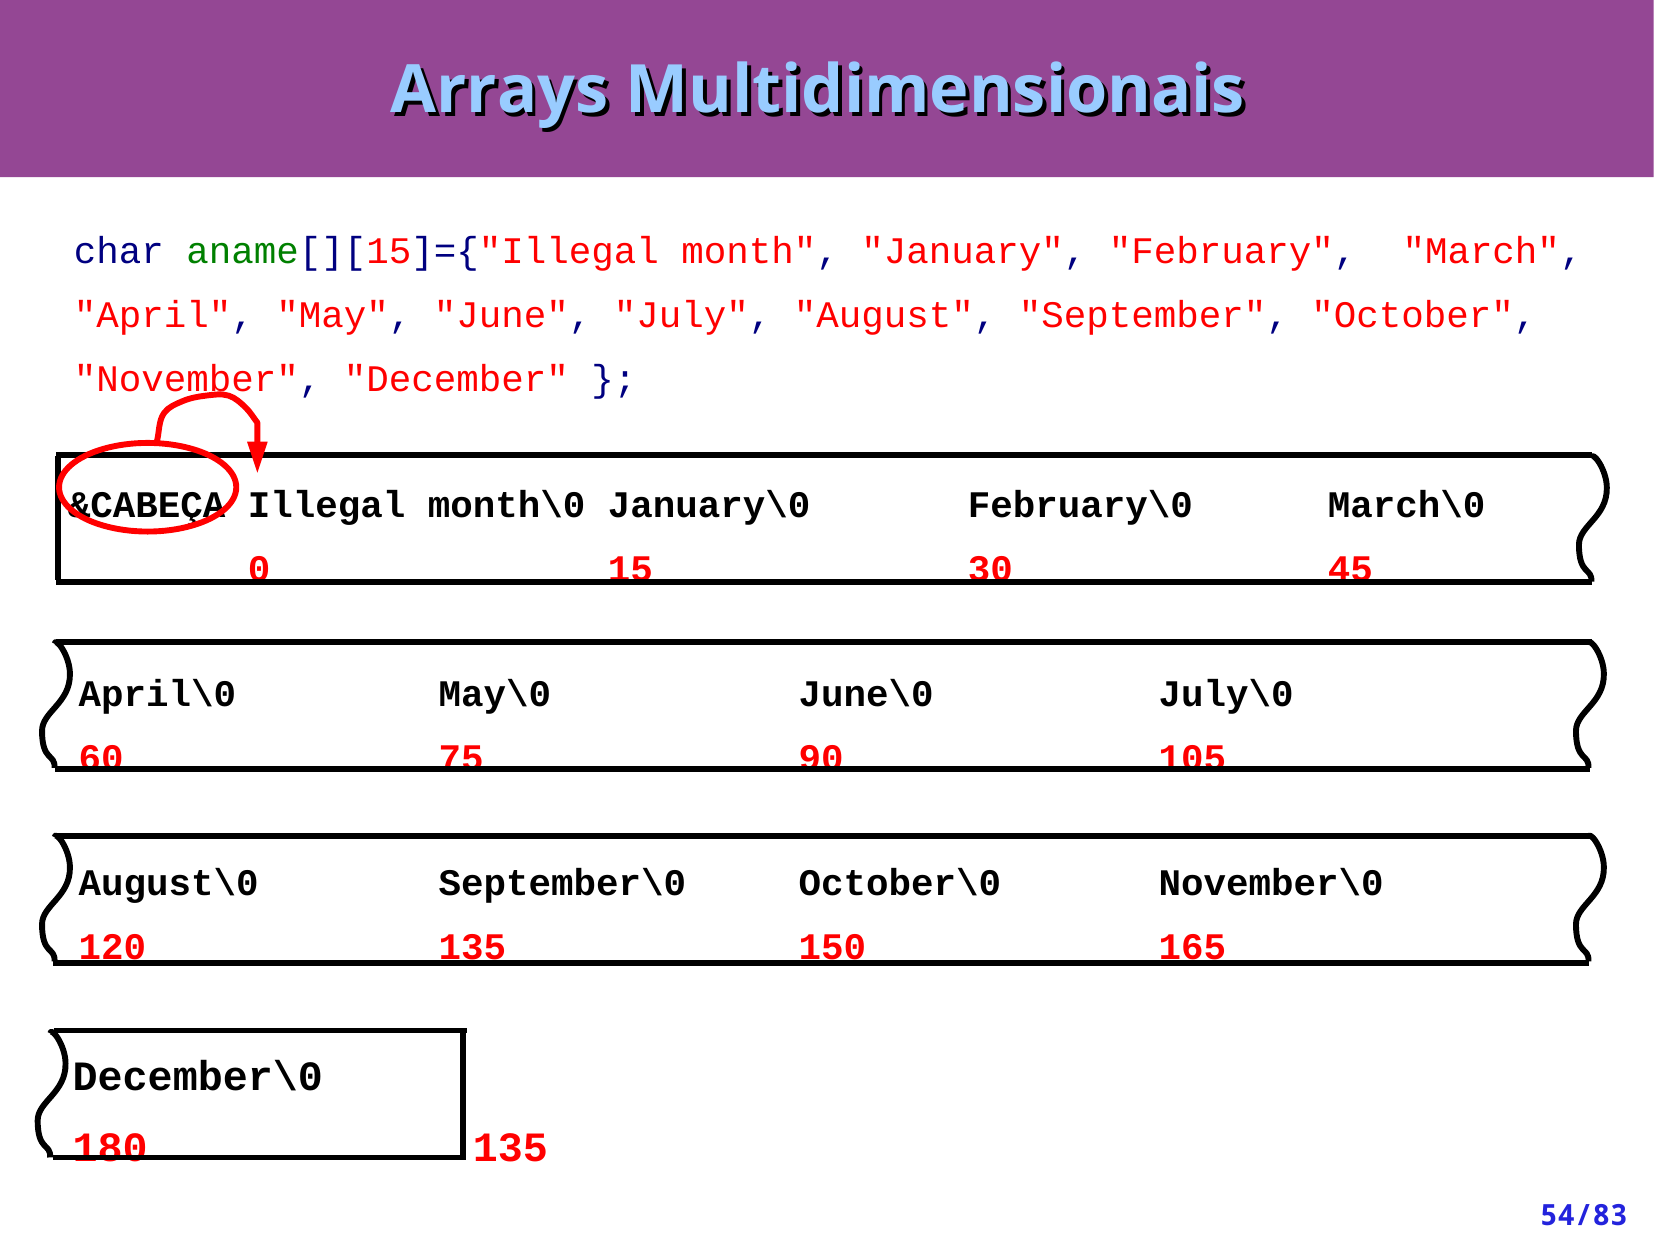

# Arrays Multidimensionais
char aname[][15]={"Illegal month", "January", "February",	"March", "April", "May", "June", "July", "August", "September", "October", "November", "December" };
&CABEÇA Illegal month\0 January\0 February\0 March\0
 0 15 30 45
April\0 May\0 June\0 July\0
60 75 90 105
August\0 September\0 October\0 November\0
120 135 150 165
December\0
180 135
54